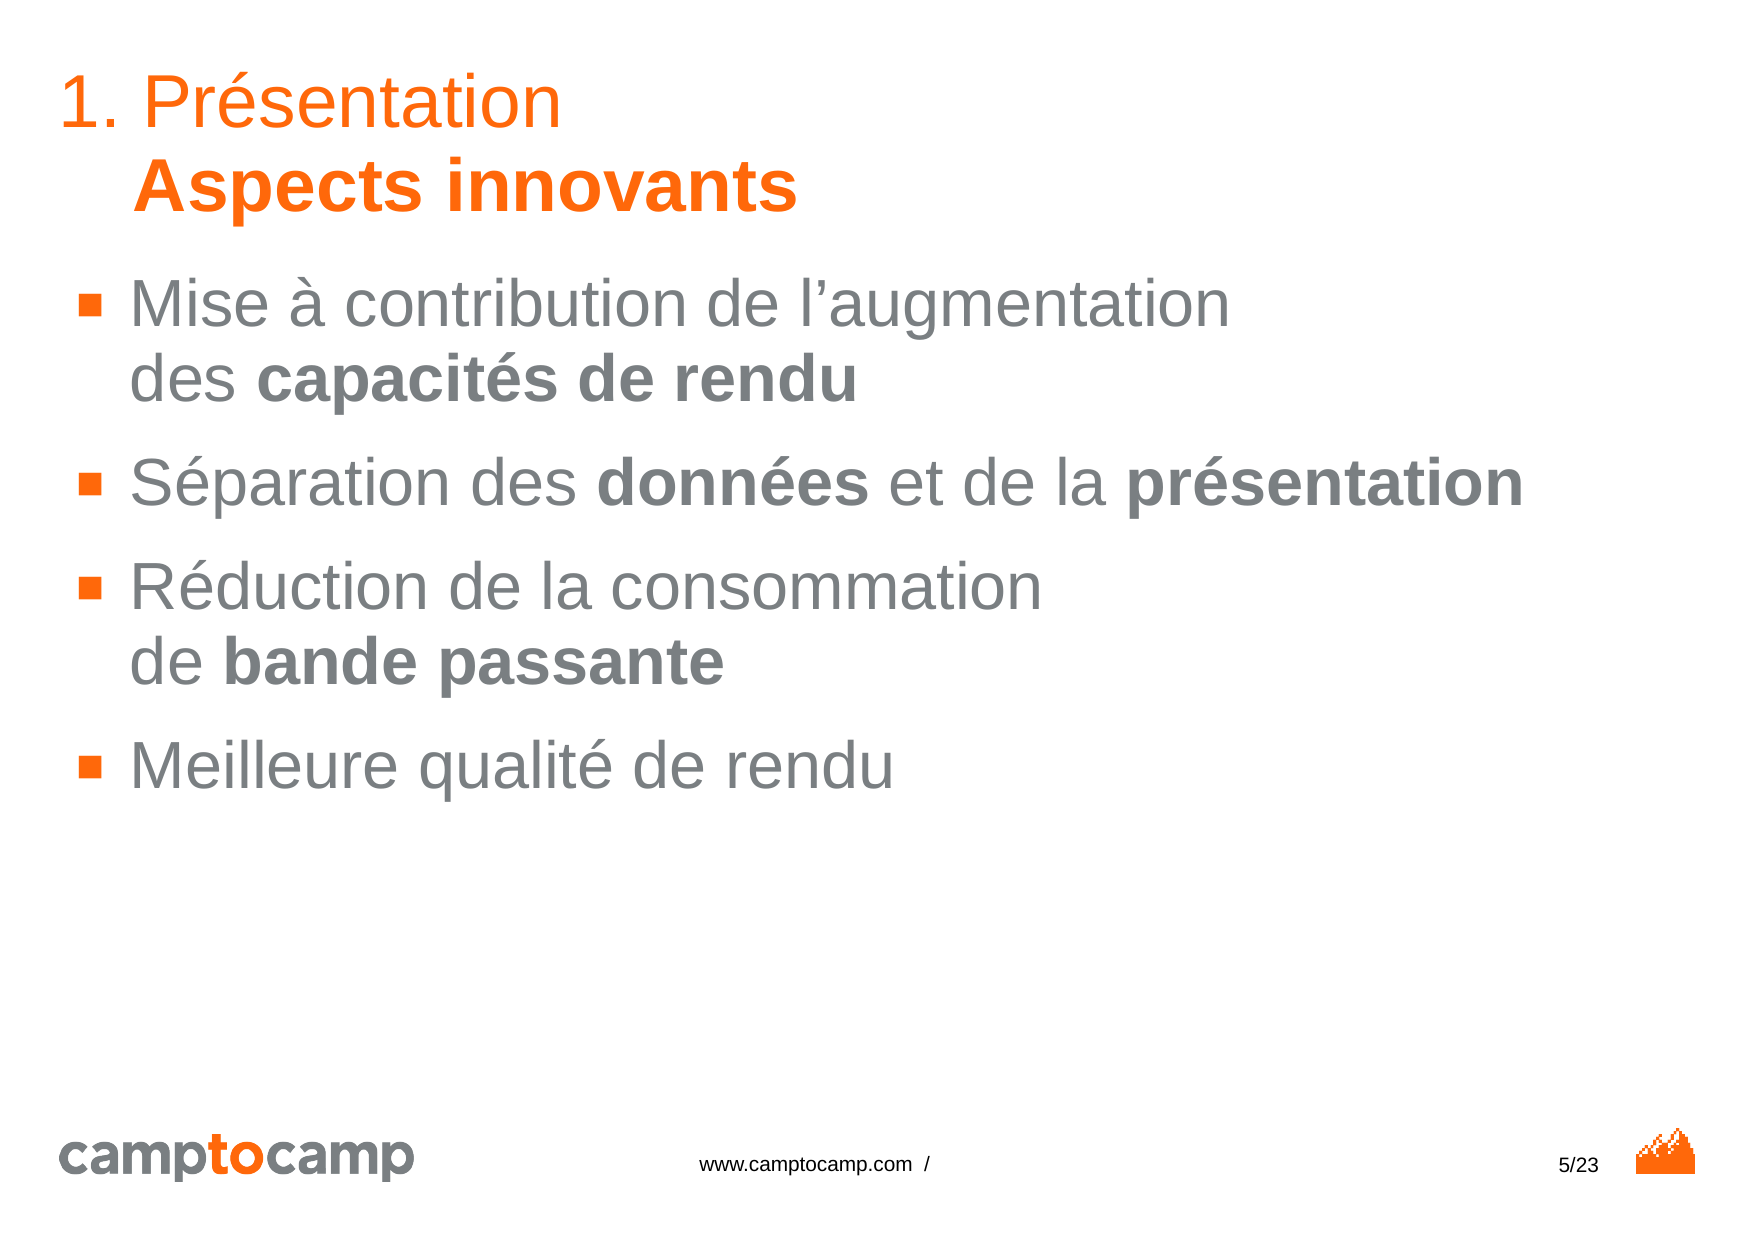

# 1. Présentation Aspects innovants
Mise à contribution de l’augmentation
des capacités de rendu
Séparation des données et de la présentation
Réduction de la consommation
de bande passante
Meilleure qualité de rendu